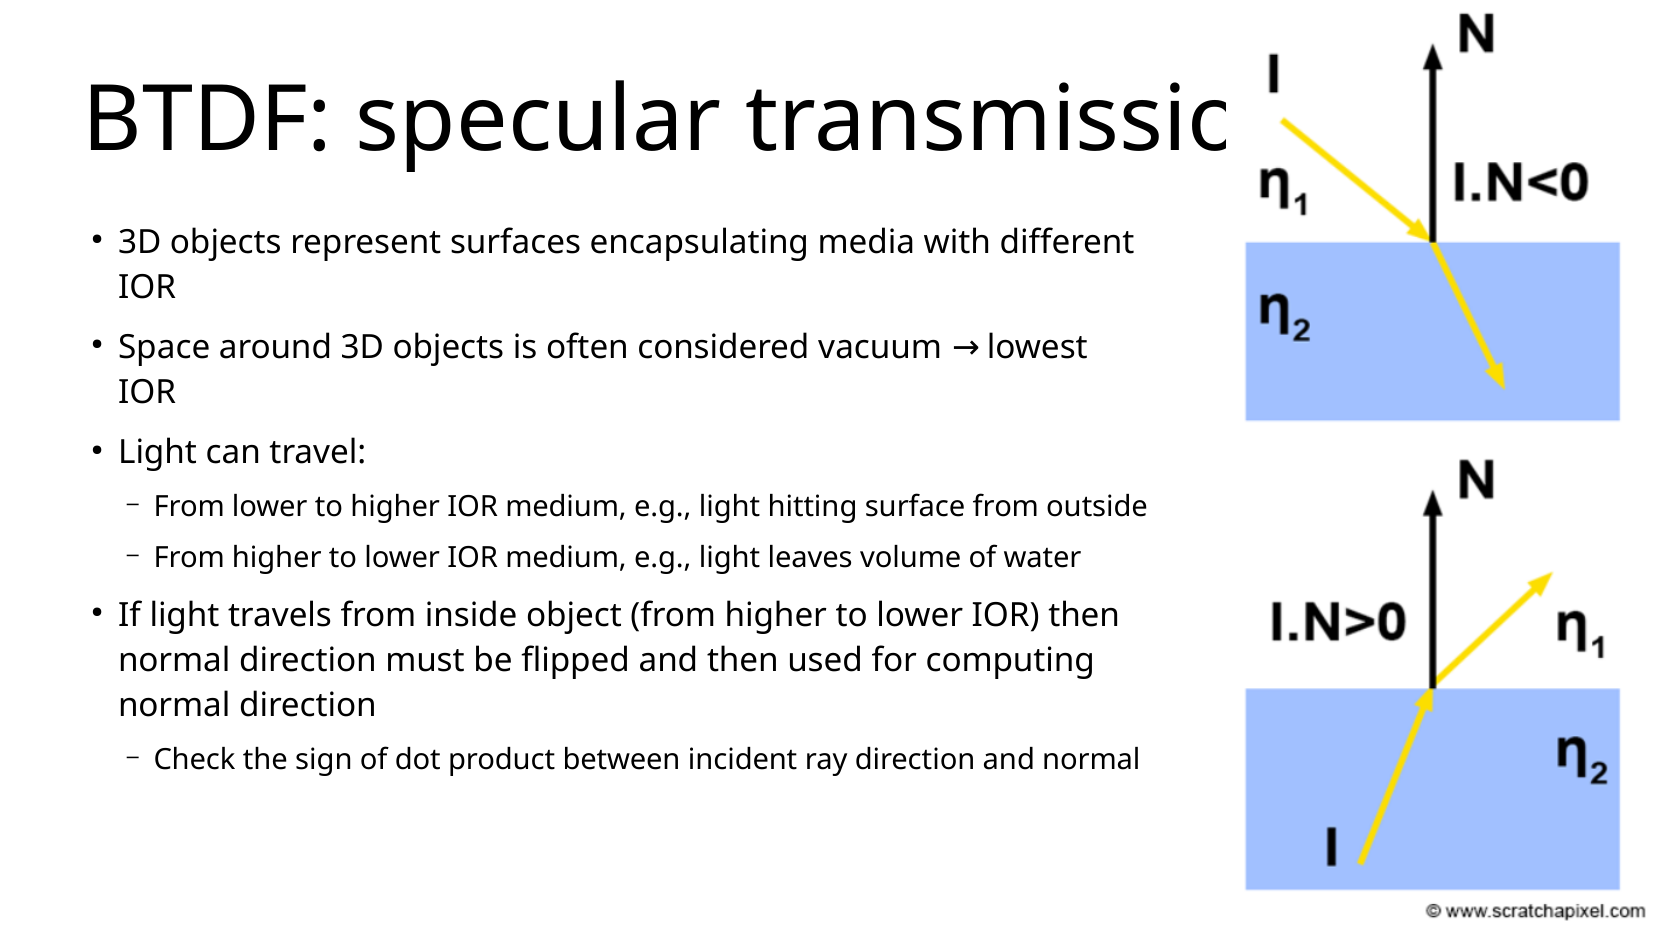

# BTDF: specular transmission*
3D objects represent surfaces encapsulating media with different IOR
Space around 3D objects is often considered vacuum → lowest IOR
Light can travel:
From lower to higher IOR medium, e.g., light hitting surface from outside
From higher to lower IOR medium, e.g., light leaves volume of water
If light travels from inside object (from higher to lower IOR) then normal direction must be flipped and then used for computing normal direction
Check the sign of dot product between incident ray direction and normal
114